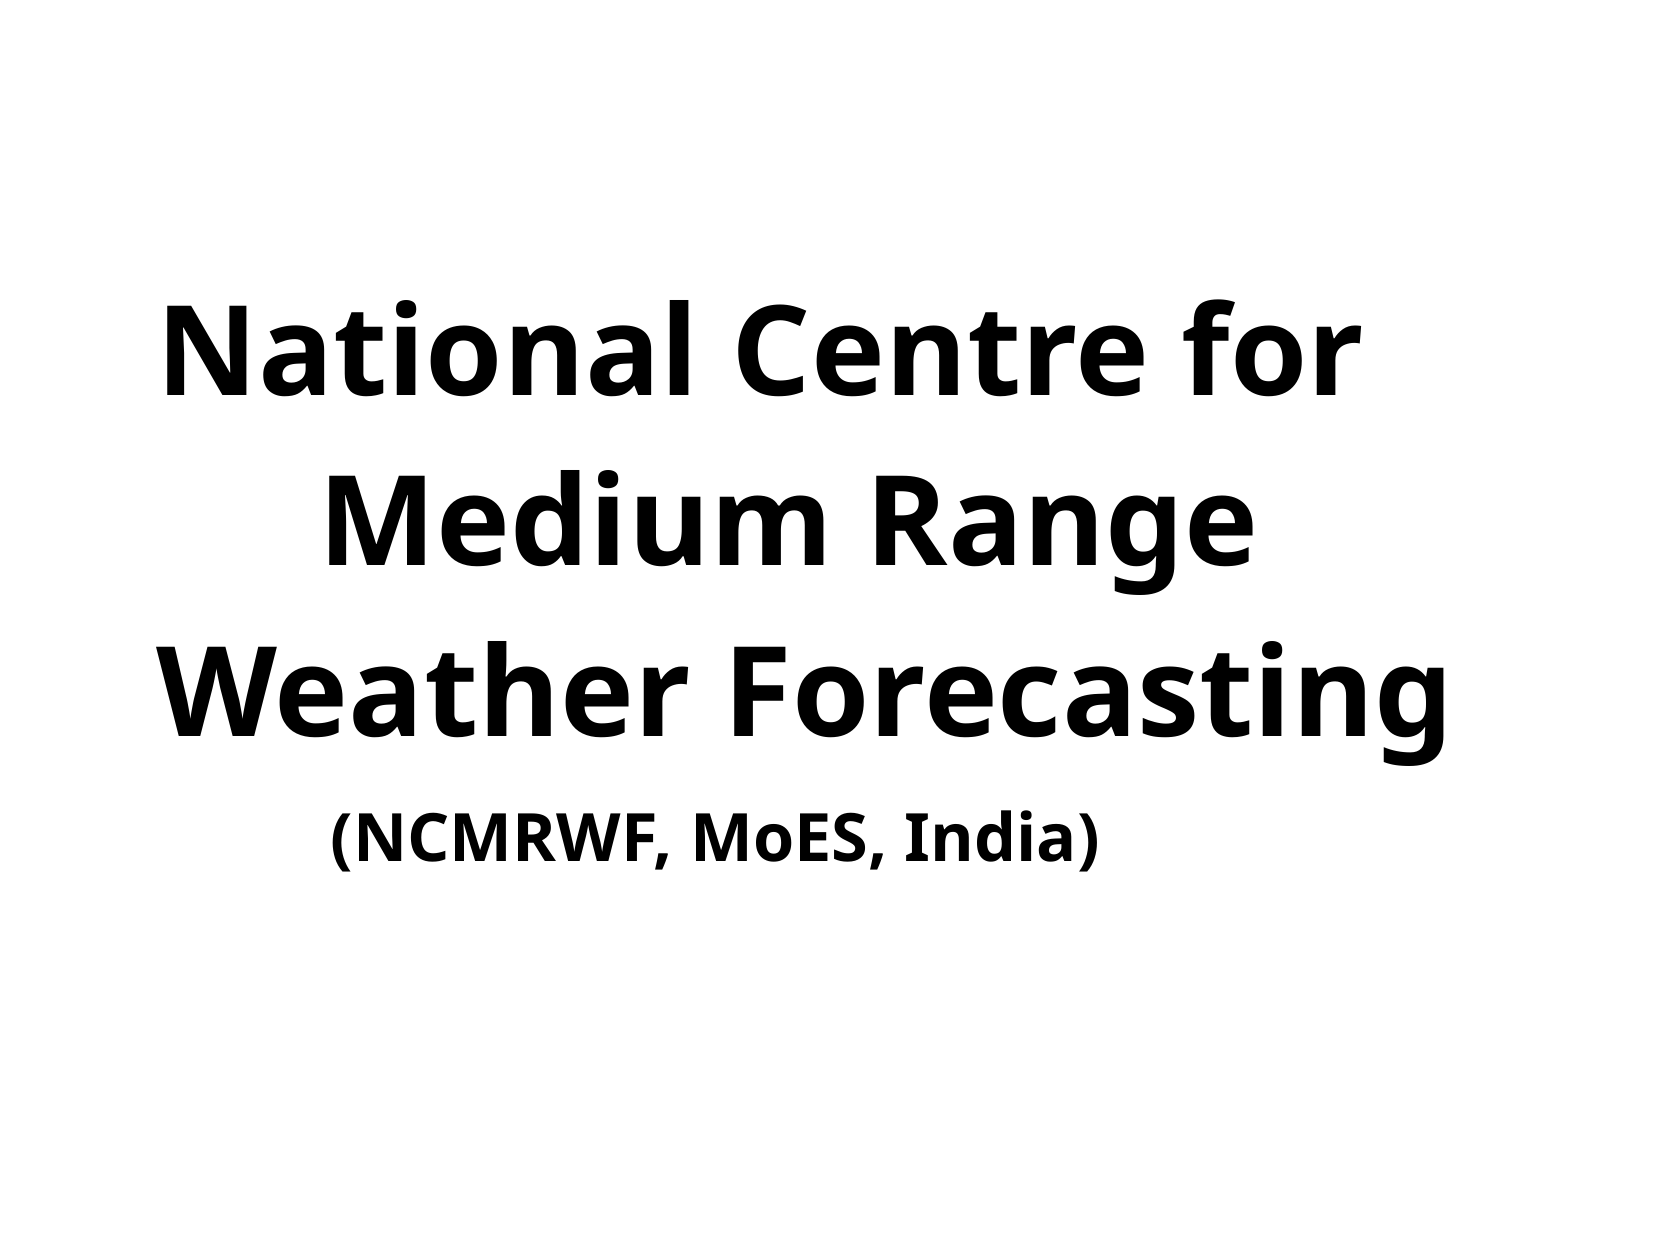

National Centre for
 Medium Range Weather Forecasting (NCMRWF, MoES, India)